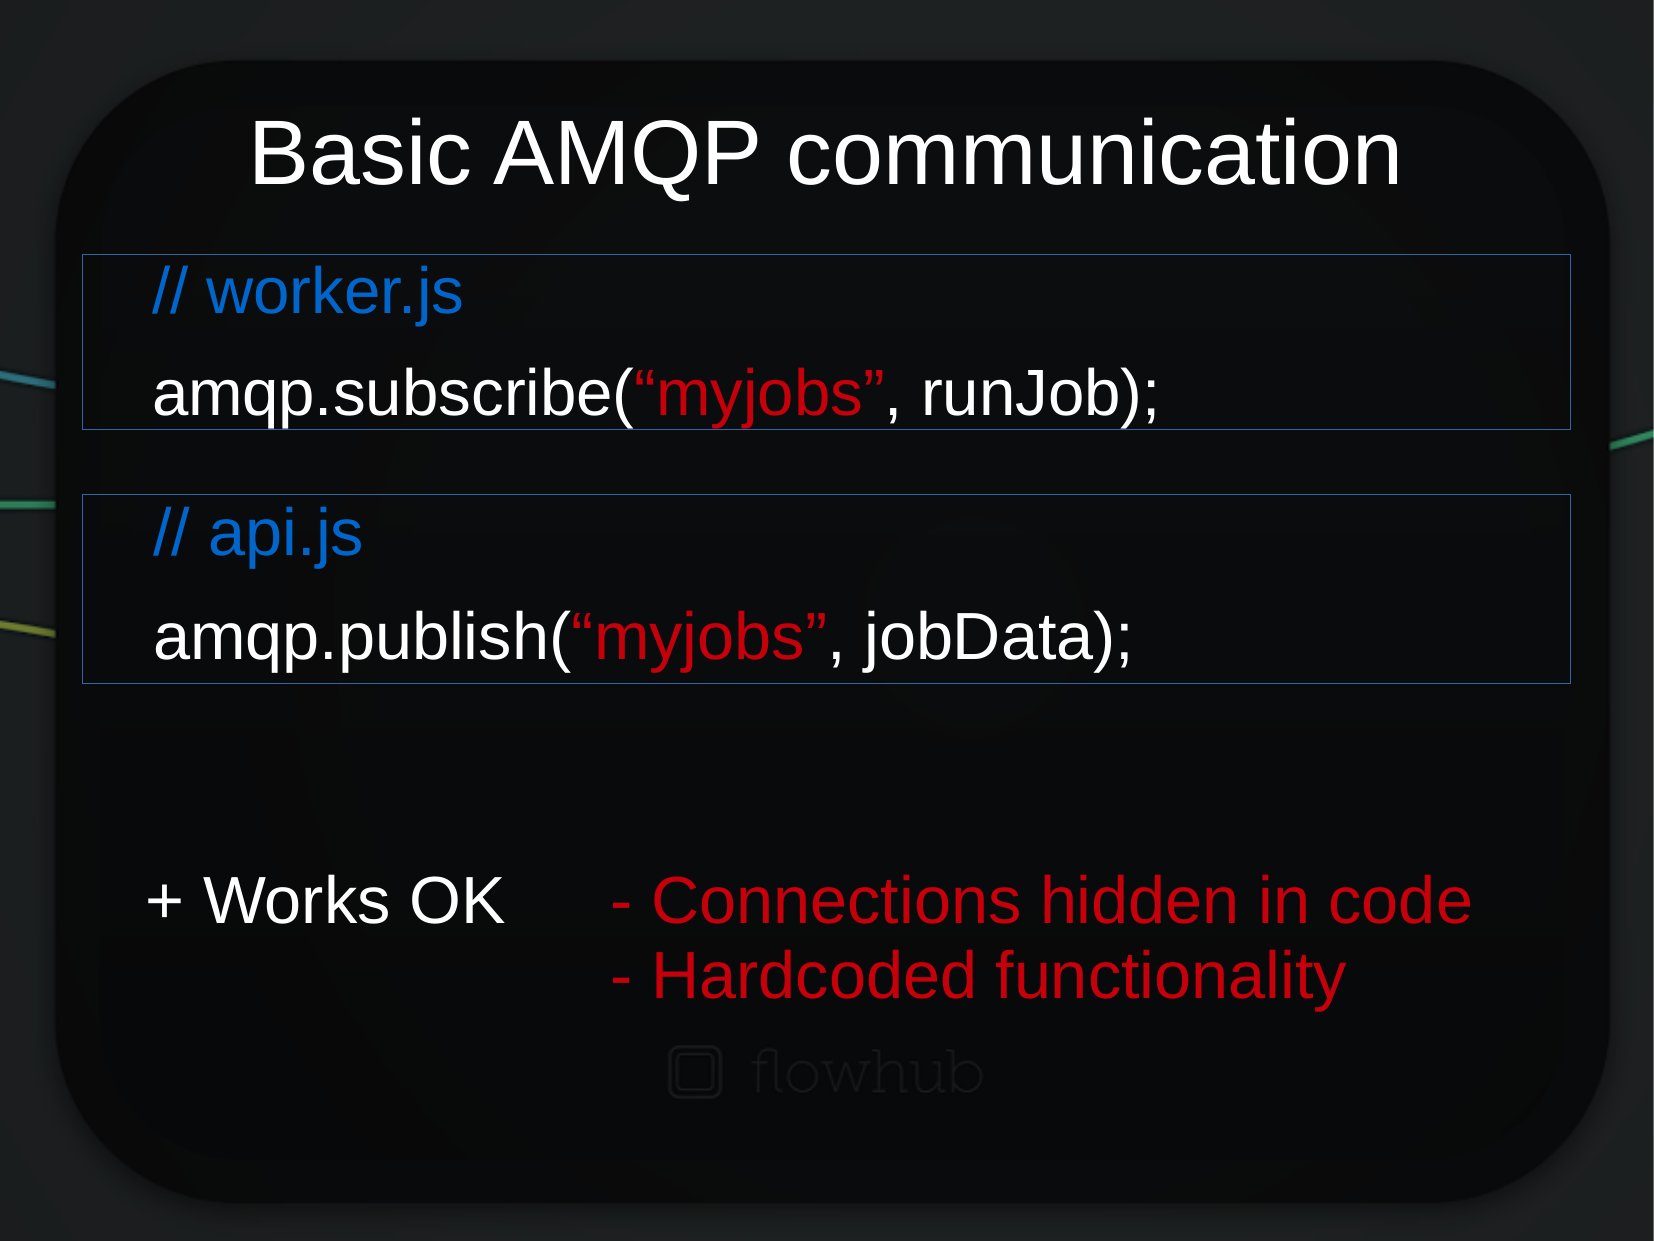

Basic AMQP communication
# // worker.js
amqp.subscribe(“myjobs”, runJob);
// api.js
amqp.publish(“myjobs”, jobData);
+ Works OK
- Connections hidden in code
- Hardcoded functionality